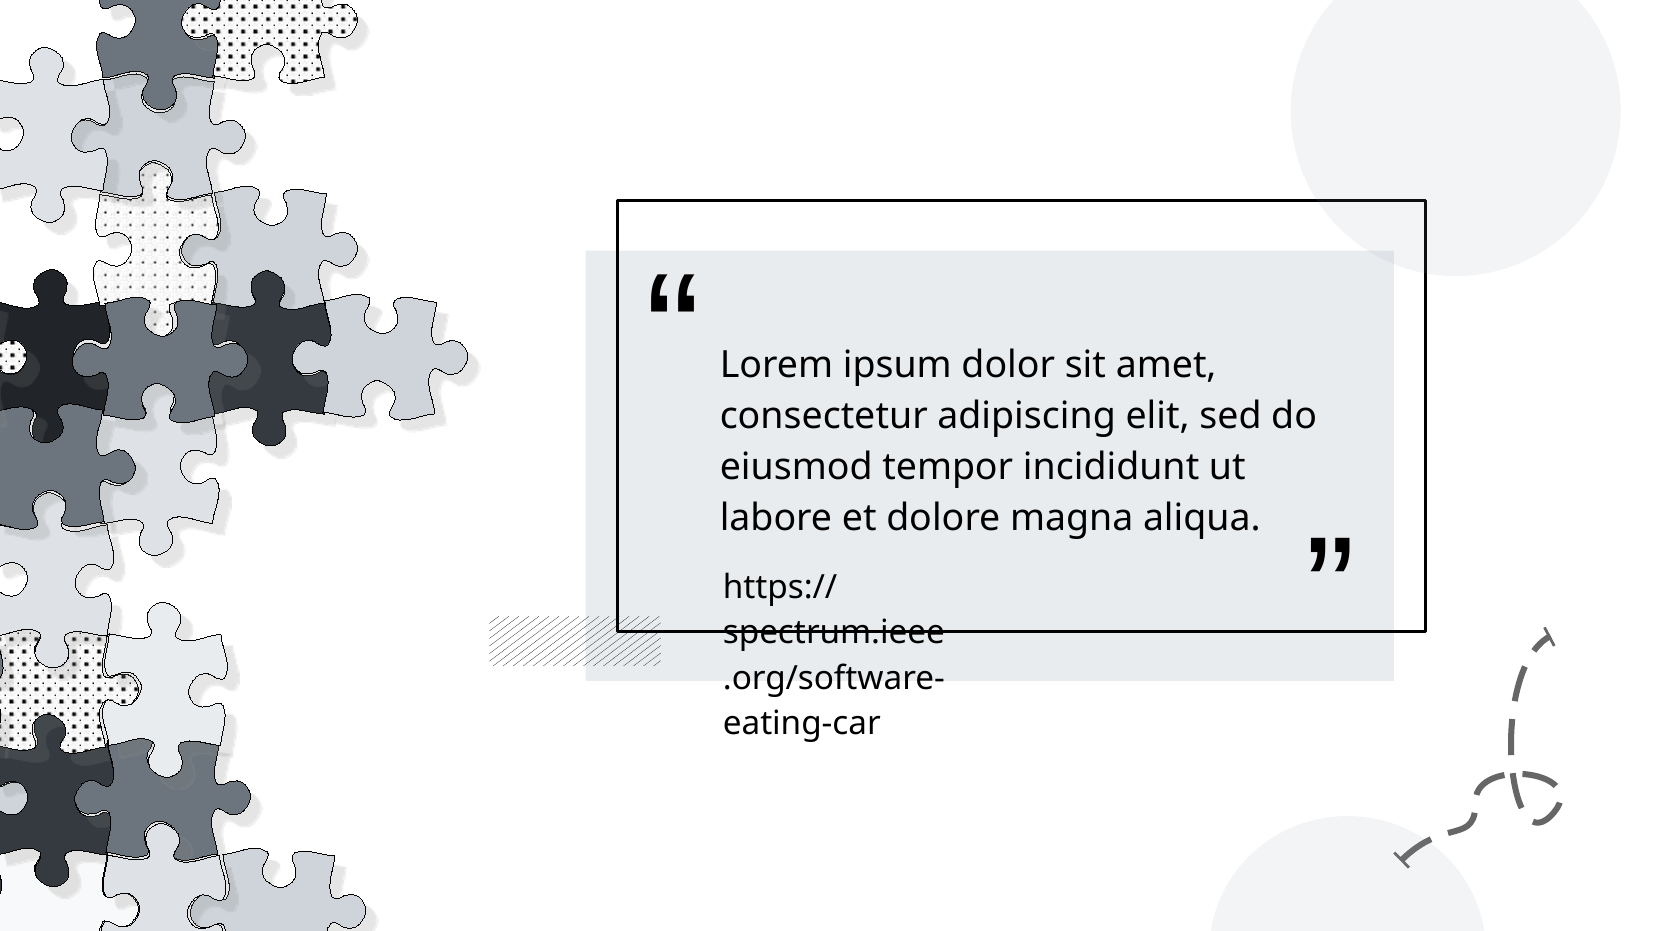

Lorem ipsum dolor sit amet, consectetur adipiscing elit, sed do eiusmod tempor incididunt ut labore et dolore magna aliqua.
https://spectrum.ieee.org/software-eating-car